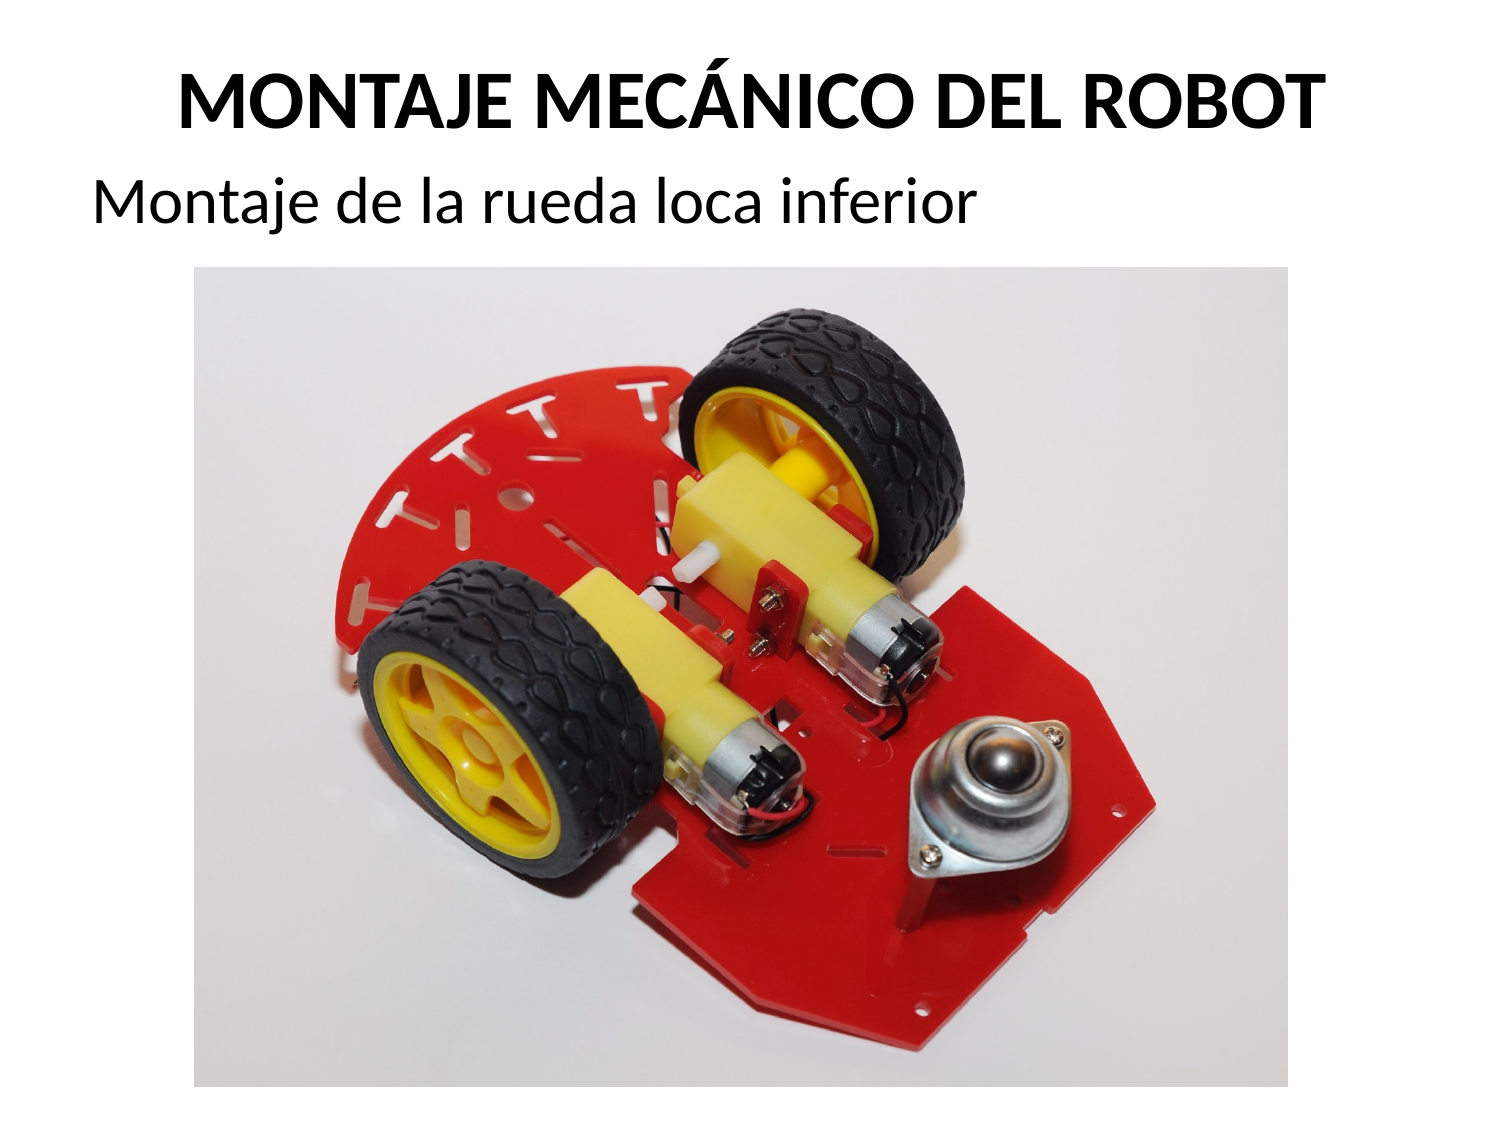

# MONTAJE MECÁNICO DEL ROBOT
Montaje de la rueda loca inferior